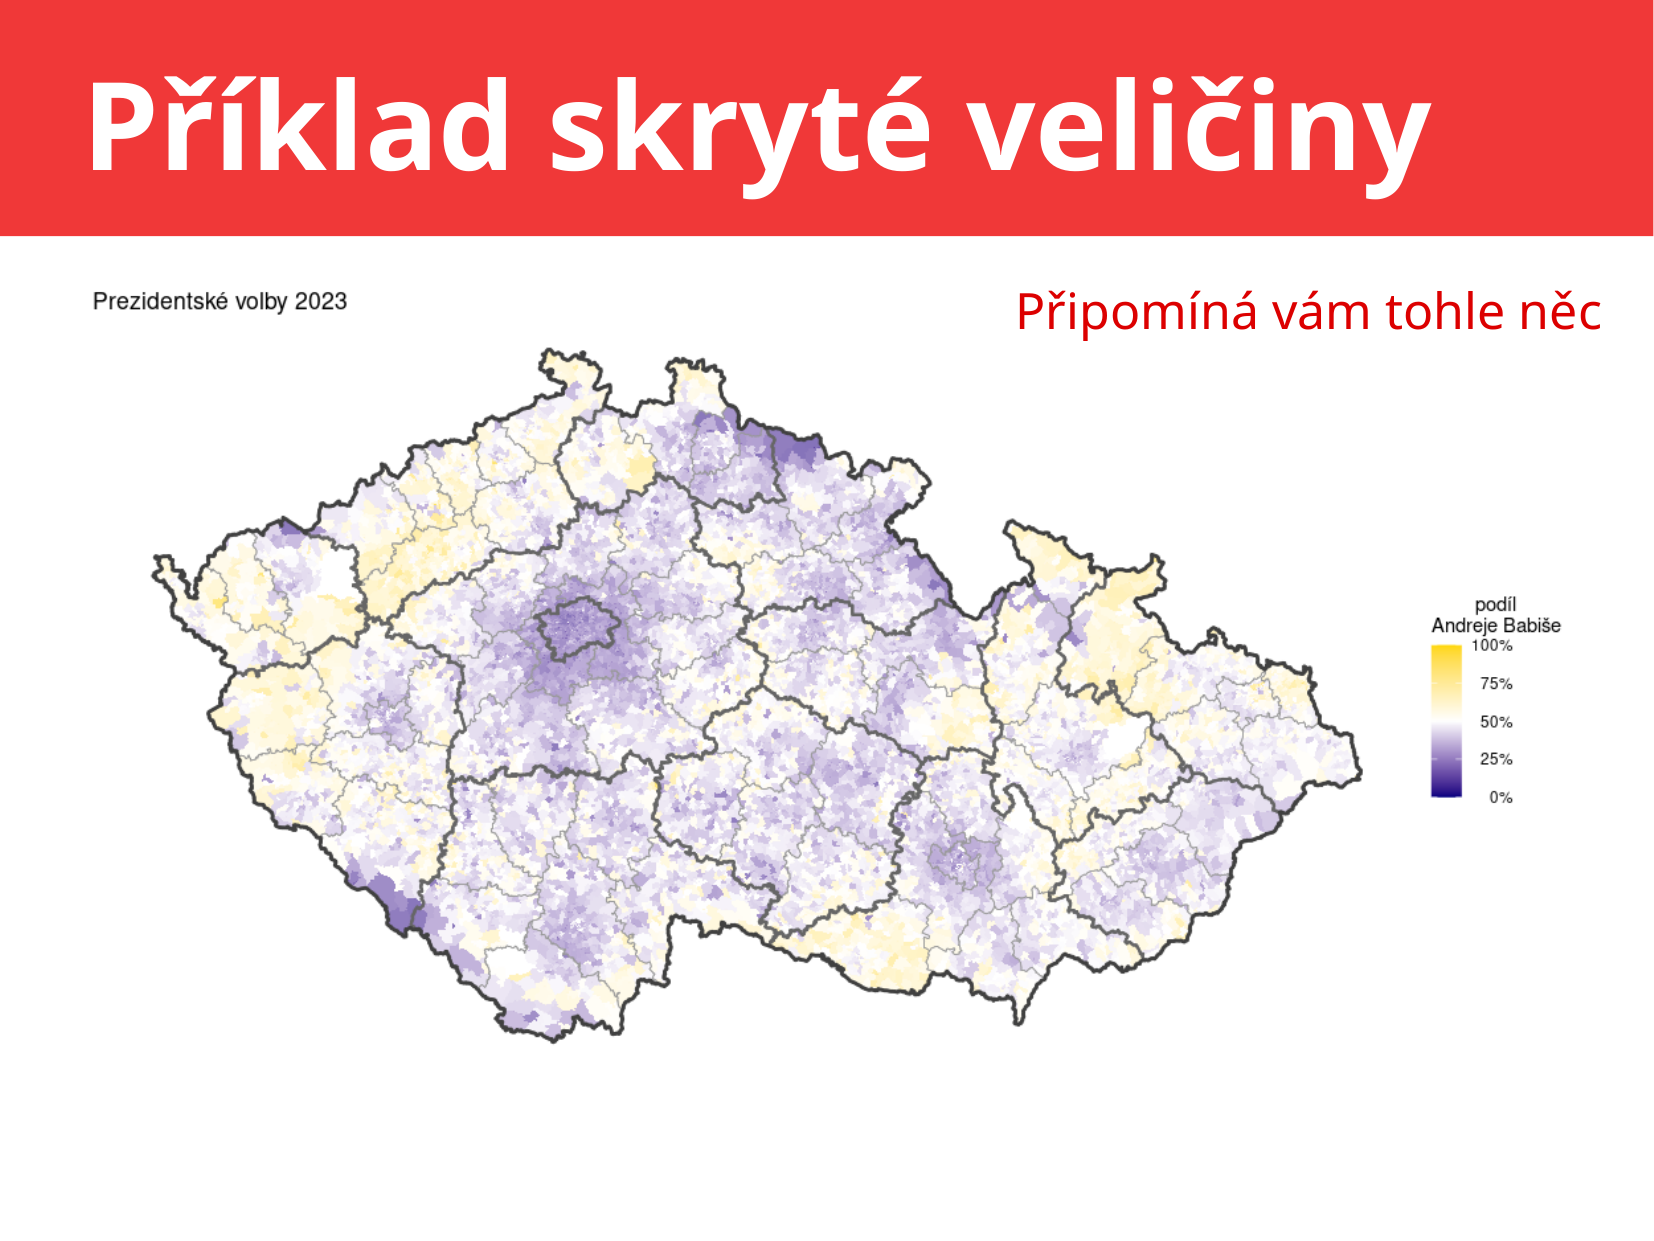

# Příklad skryté veličiny
Připomíná vám tohle něc